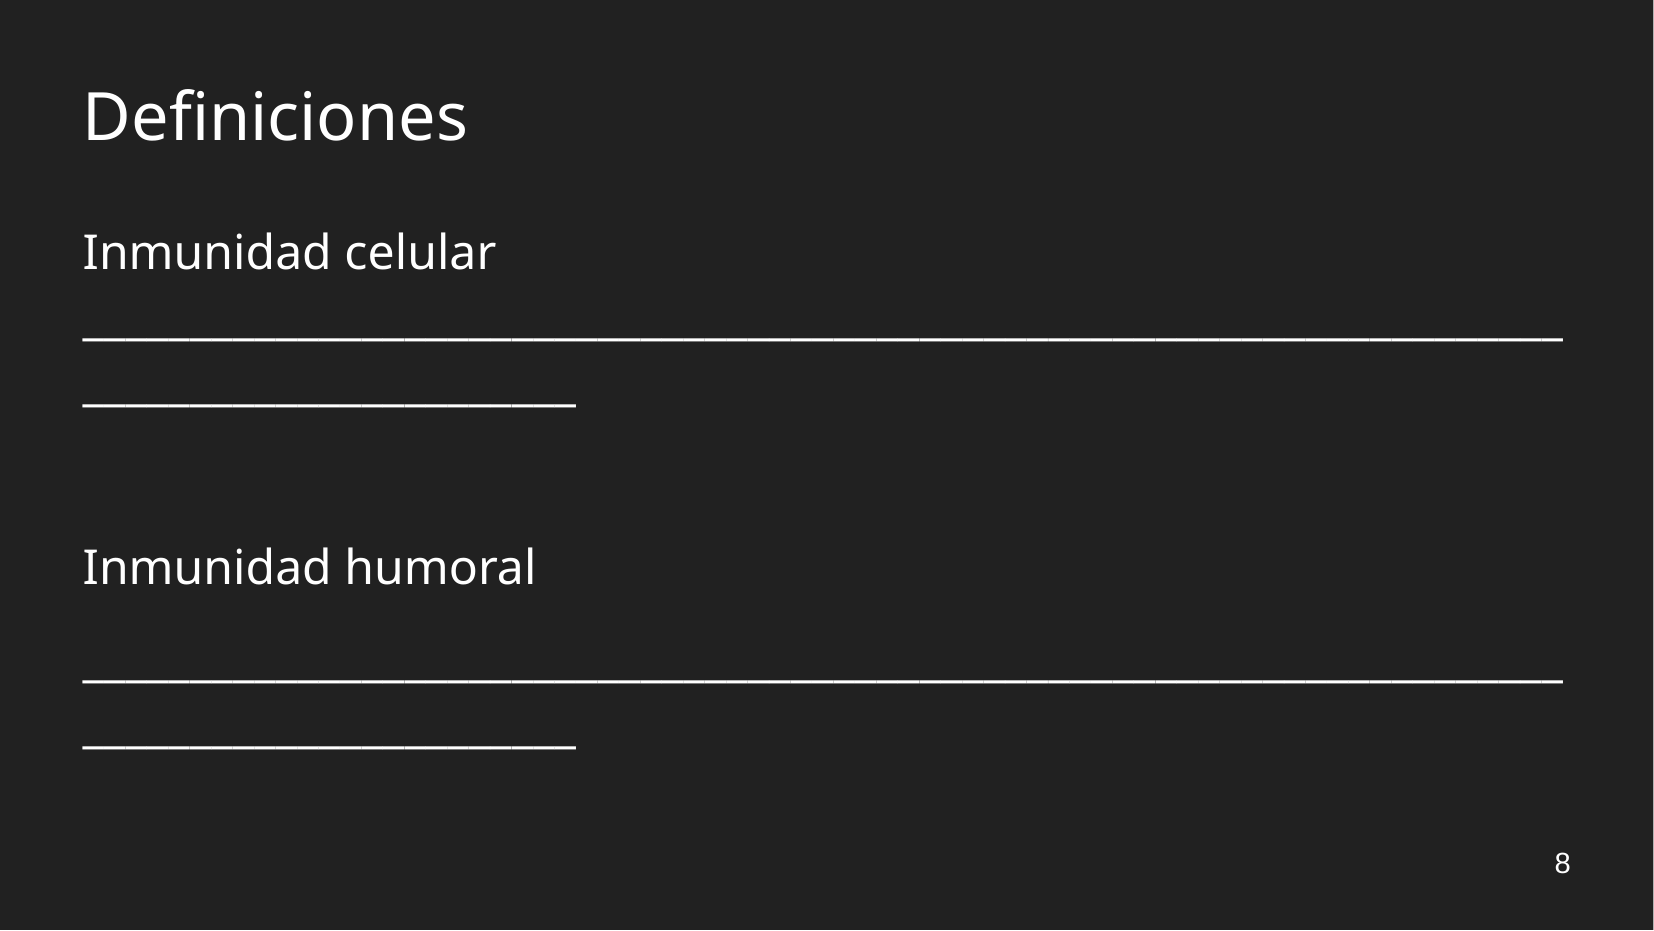

# Definiciones
Inmunidad celular ____________________________________________________________________________________________
Inmunidad humoral
____________________________________________________________________________________________
8